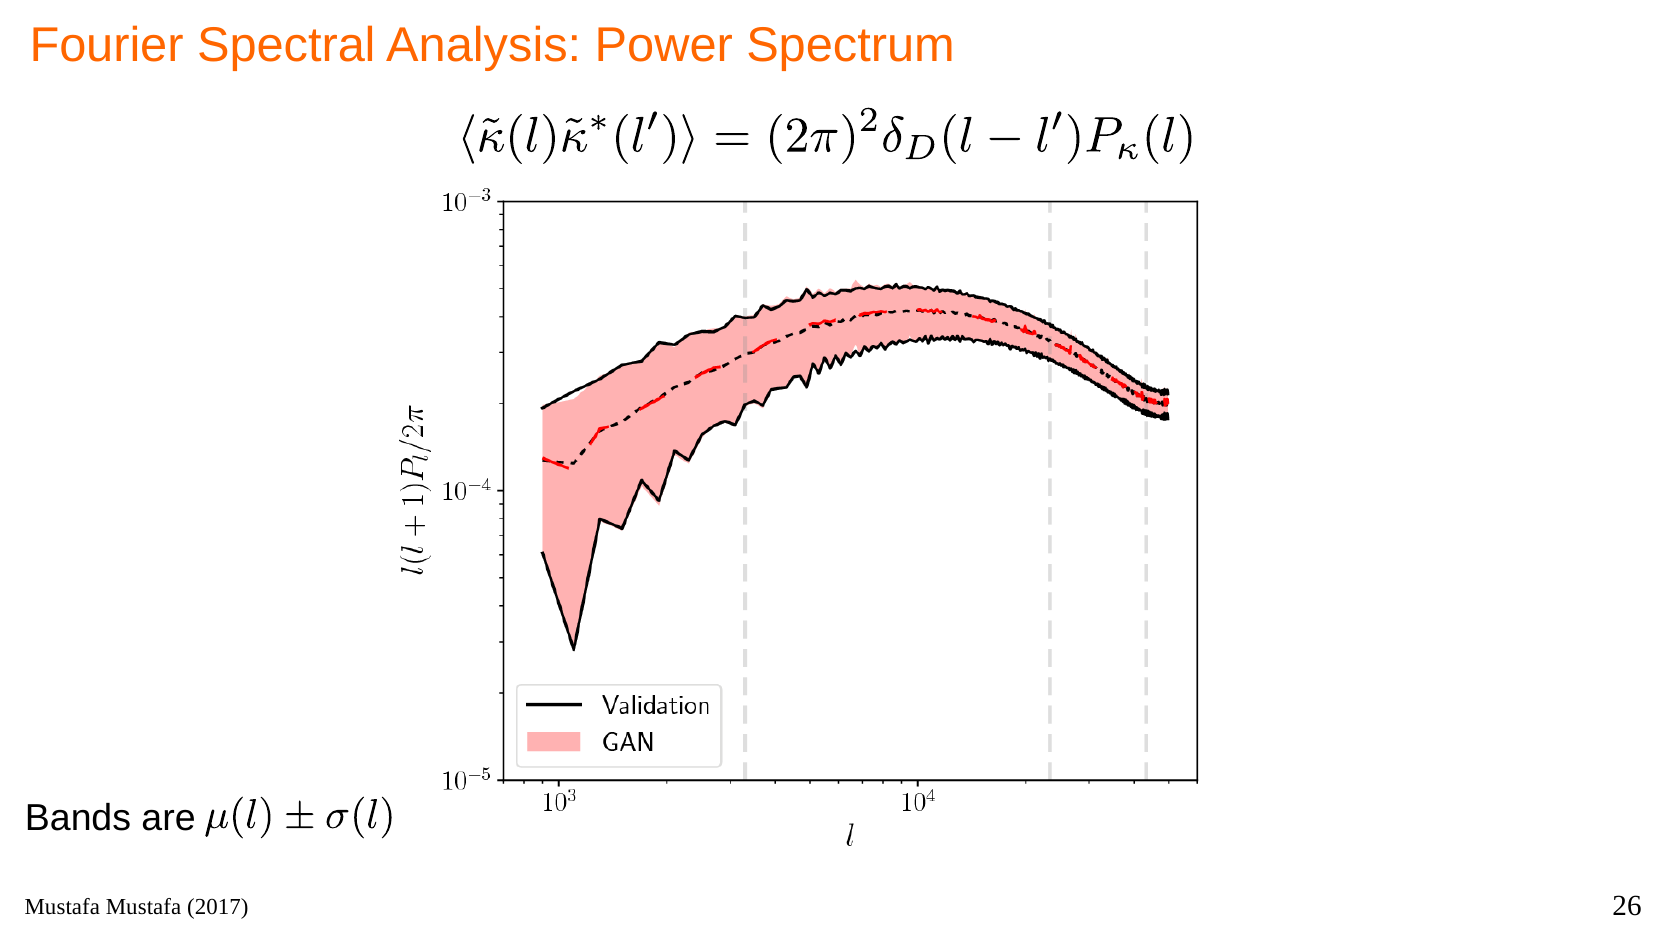

# Fourier Spectral Analysis: Power Spectrum
Bands are
26
Mustafa Mustafa (2017)